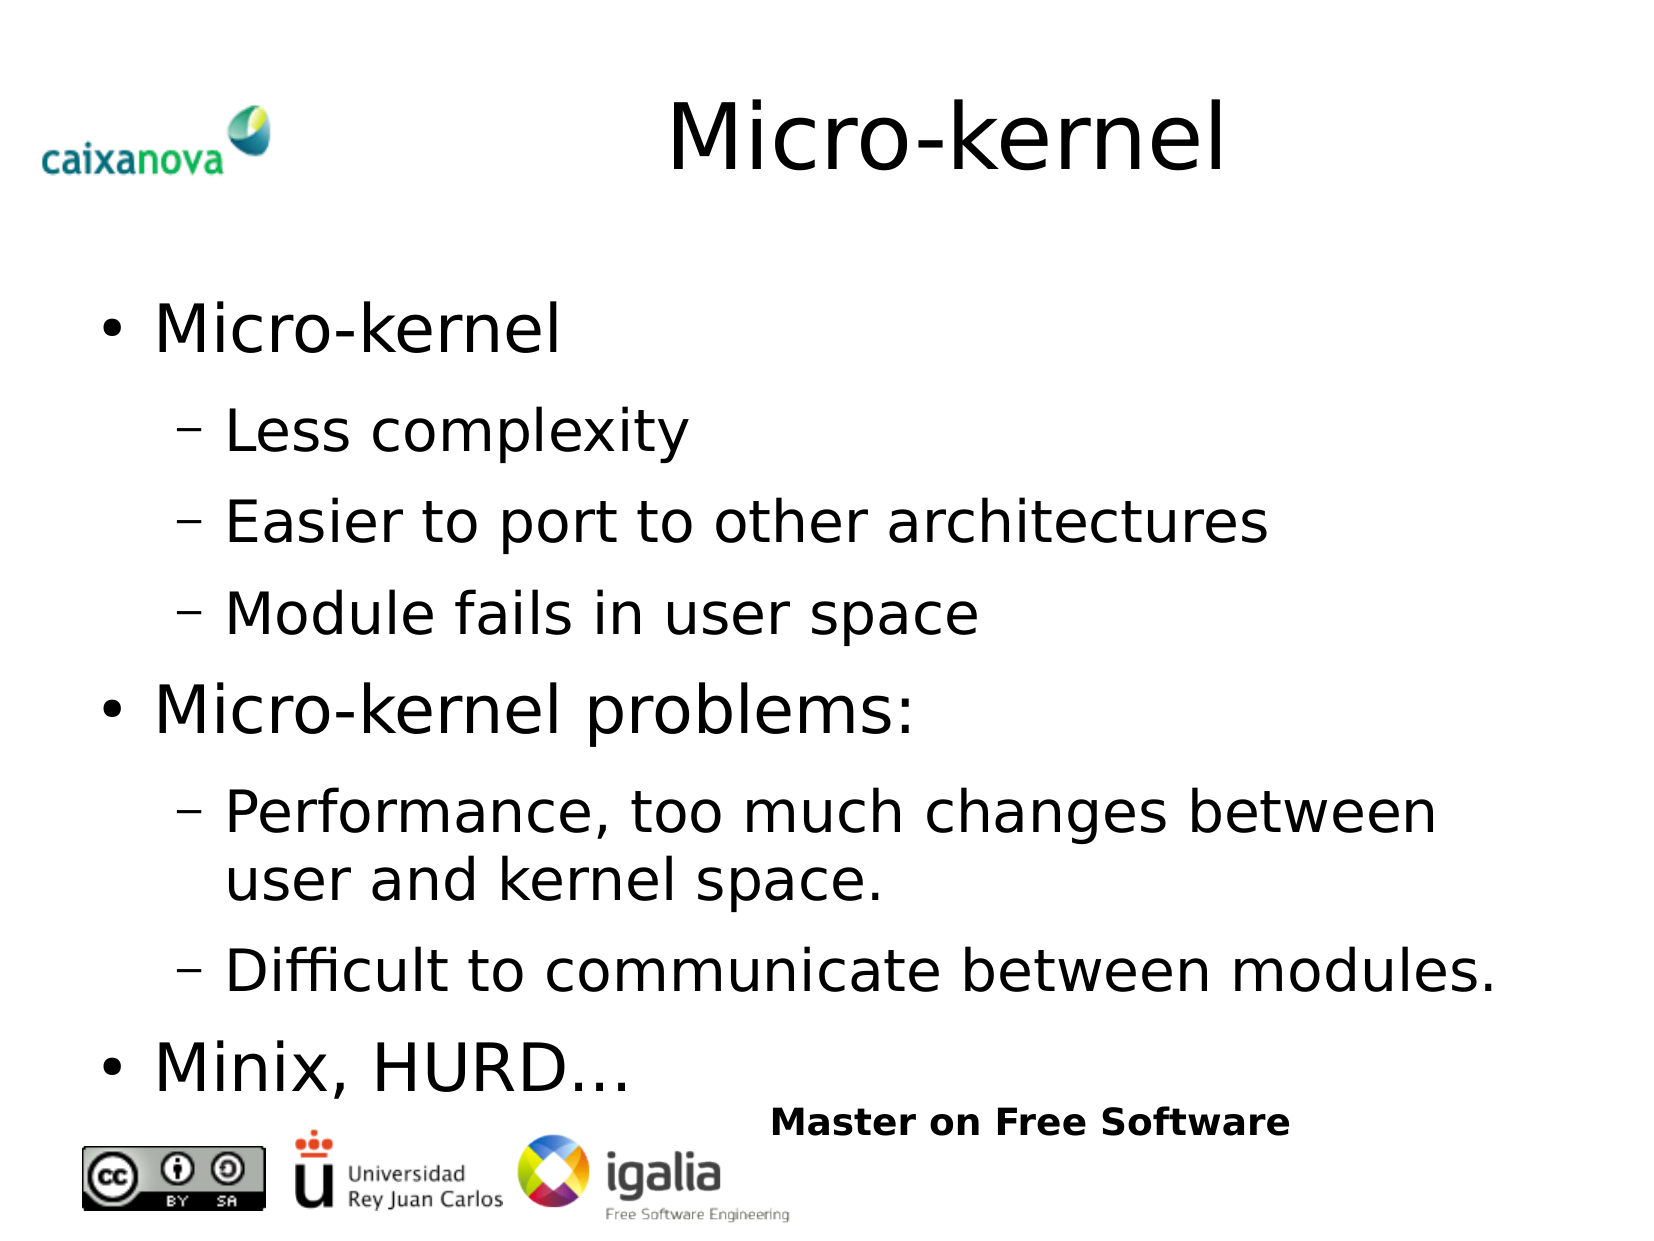

# Micro-kernel
Micro-kernel
Less complexity
Easier to port to other architectures
Module fails in user space
Micro-kernel problems:
Performance, too much changes between user and kernel space.
Difficult to communicate between modules.
Minix, HURD...